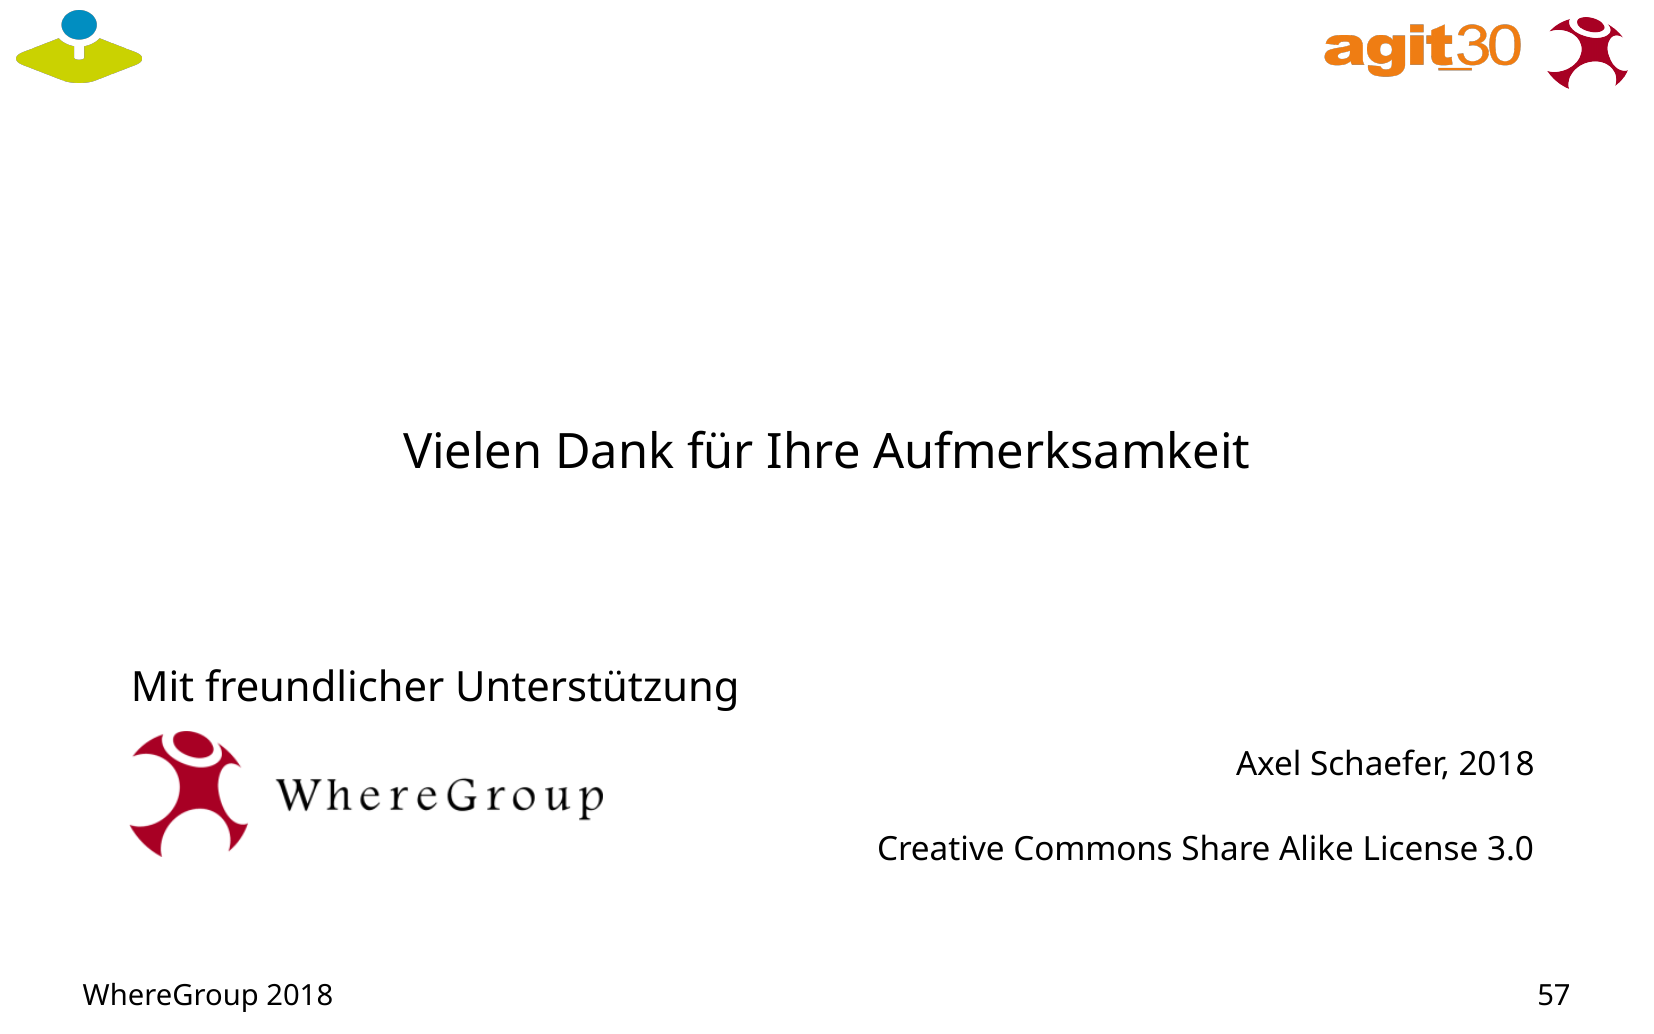

#
Vielen Dank für Ihre Aufmerksamkeit
Mit freundlicher Unterstützung
Axel Schaefer, 2018
Creative Commons Share Alike License 3.0
WhereGroup 2018
57